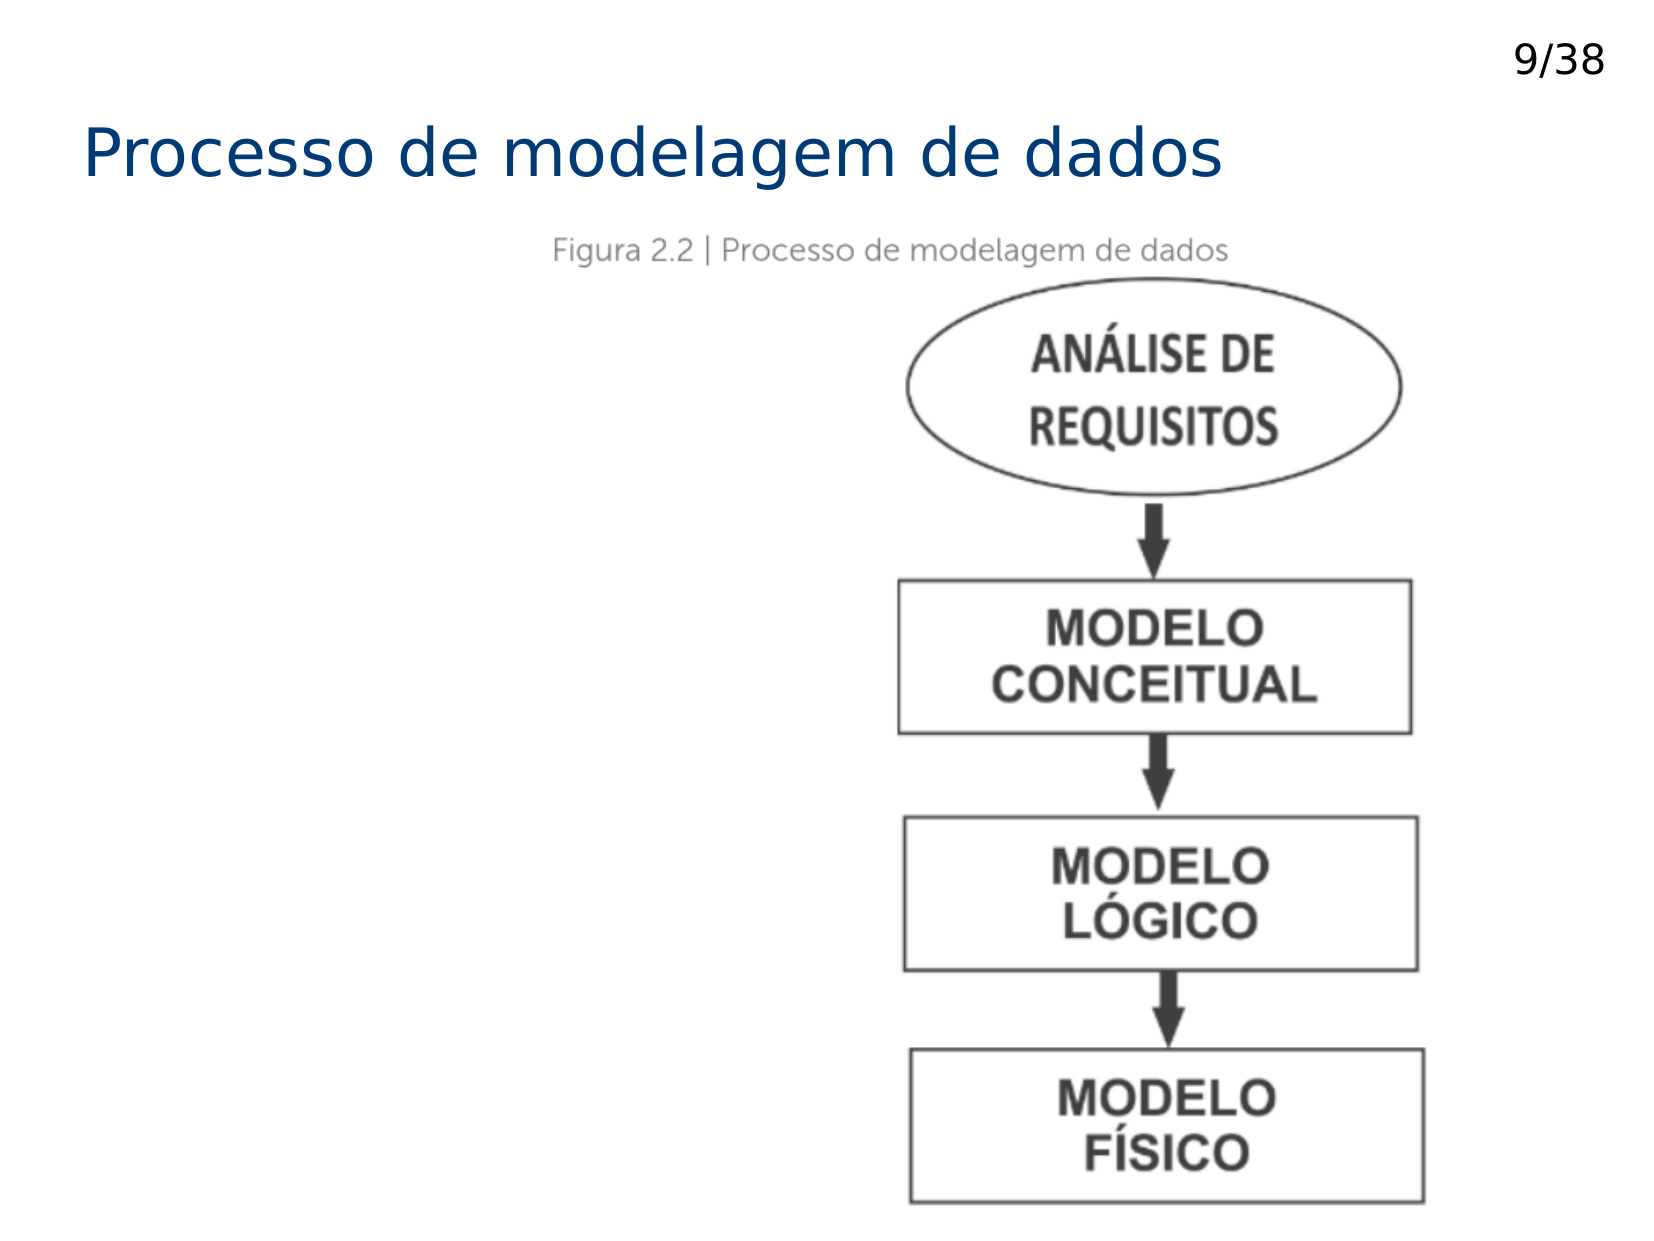

9
# Processo de modelagem de dados